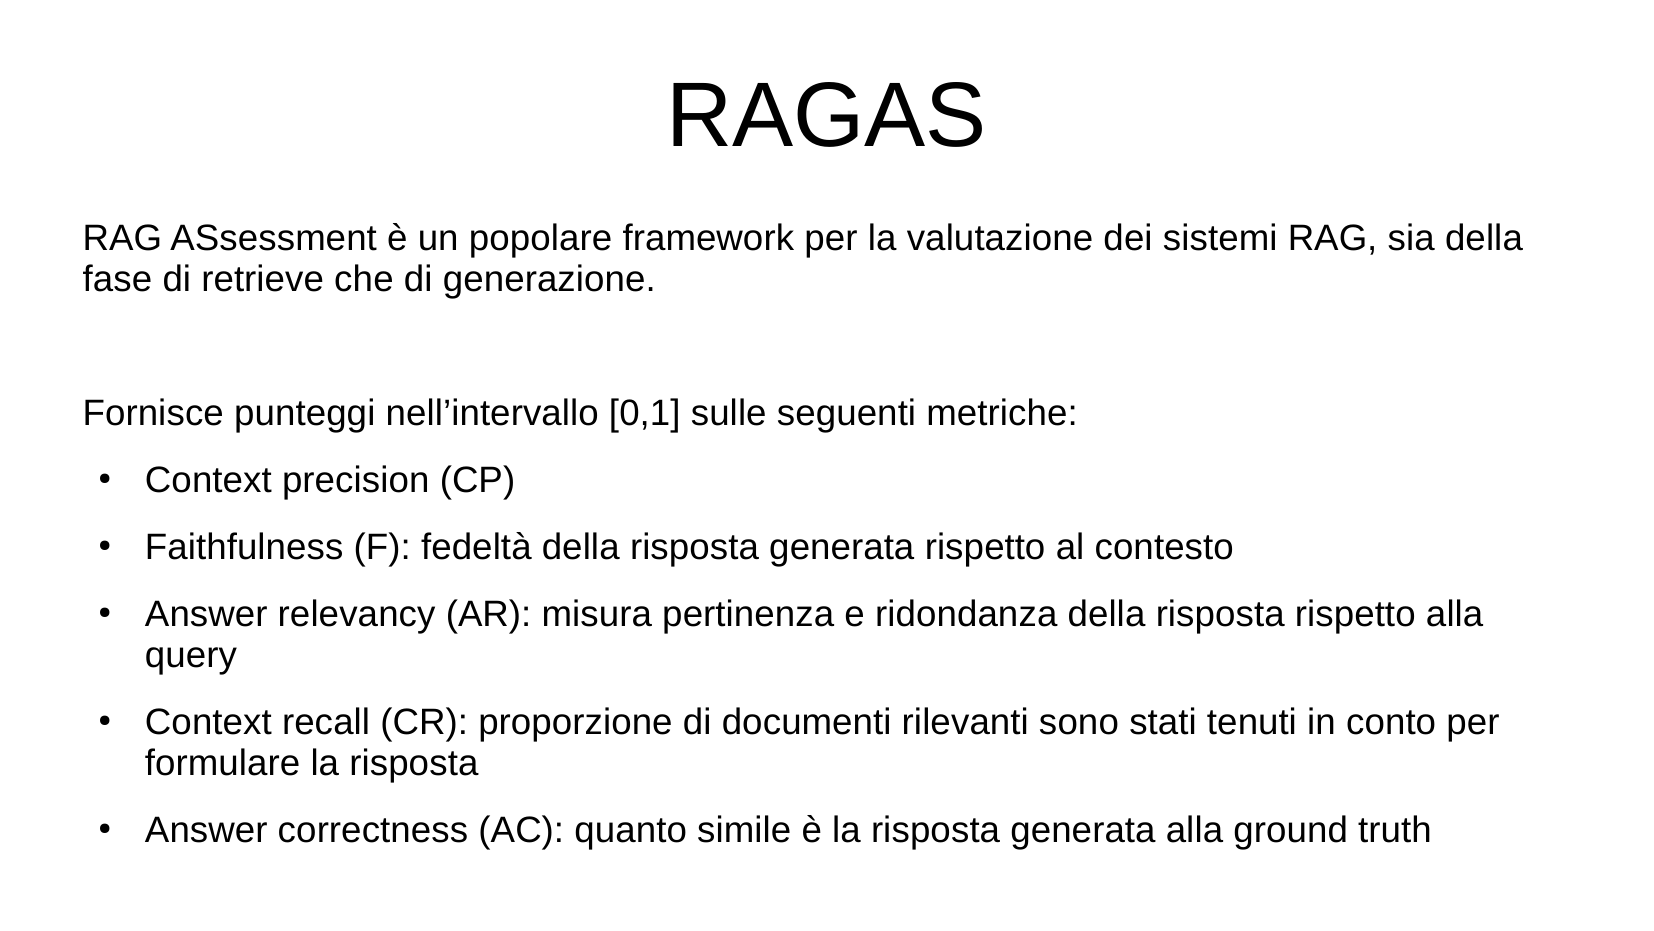

# RAGAS
RAG ASsessment è un popolare framework per la valutazione dei sistemi RAG, sia della fase di retrieve che di generazione.
Fornisce punteggi nell’intervallo [0,1] sulle seguenti metriche:
Context precision (CP)
Faithfulness (F): fedeltà della risposta generata rispetto al contesto
Answer relevancy (AR): misura pertinenza e ridondanza della risposta rispetto alla query
Context recall (CR): proporzione di documenti rilevanti sono stati tenuti in conto per formulare la risposta
Answer correctness (AC): quanto simile è la risposta generata alla ground truth